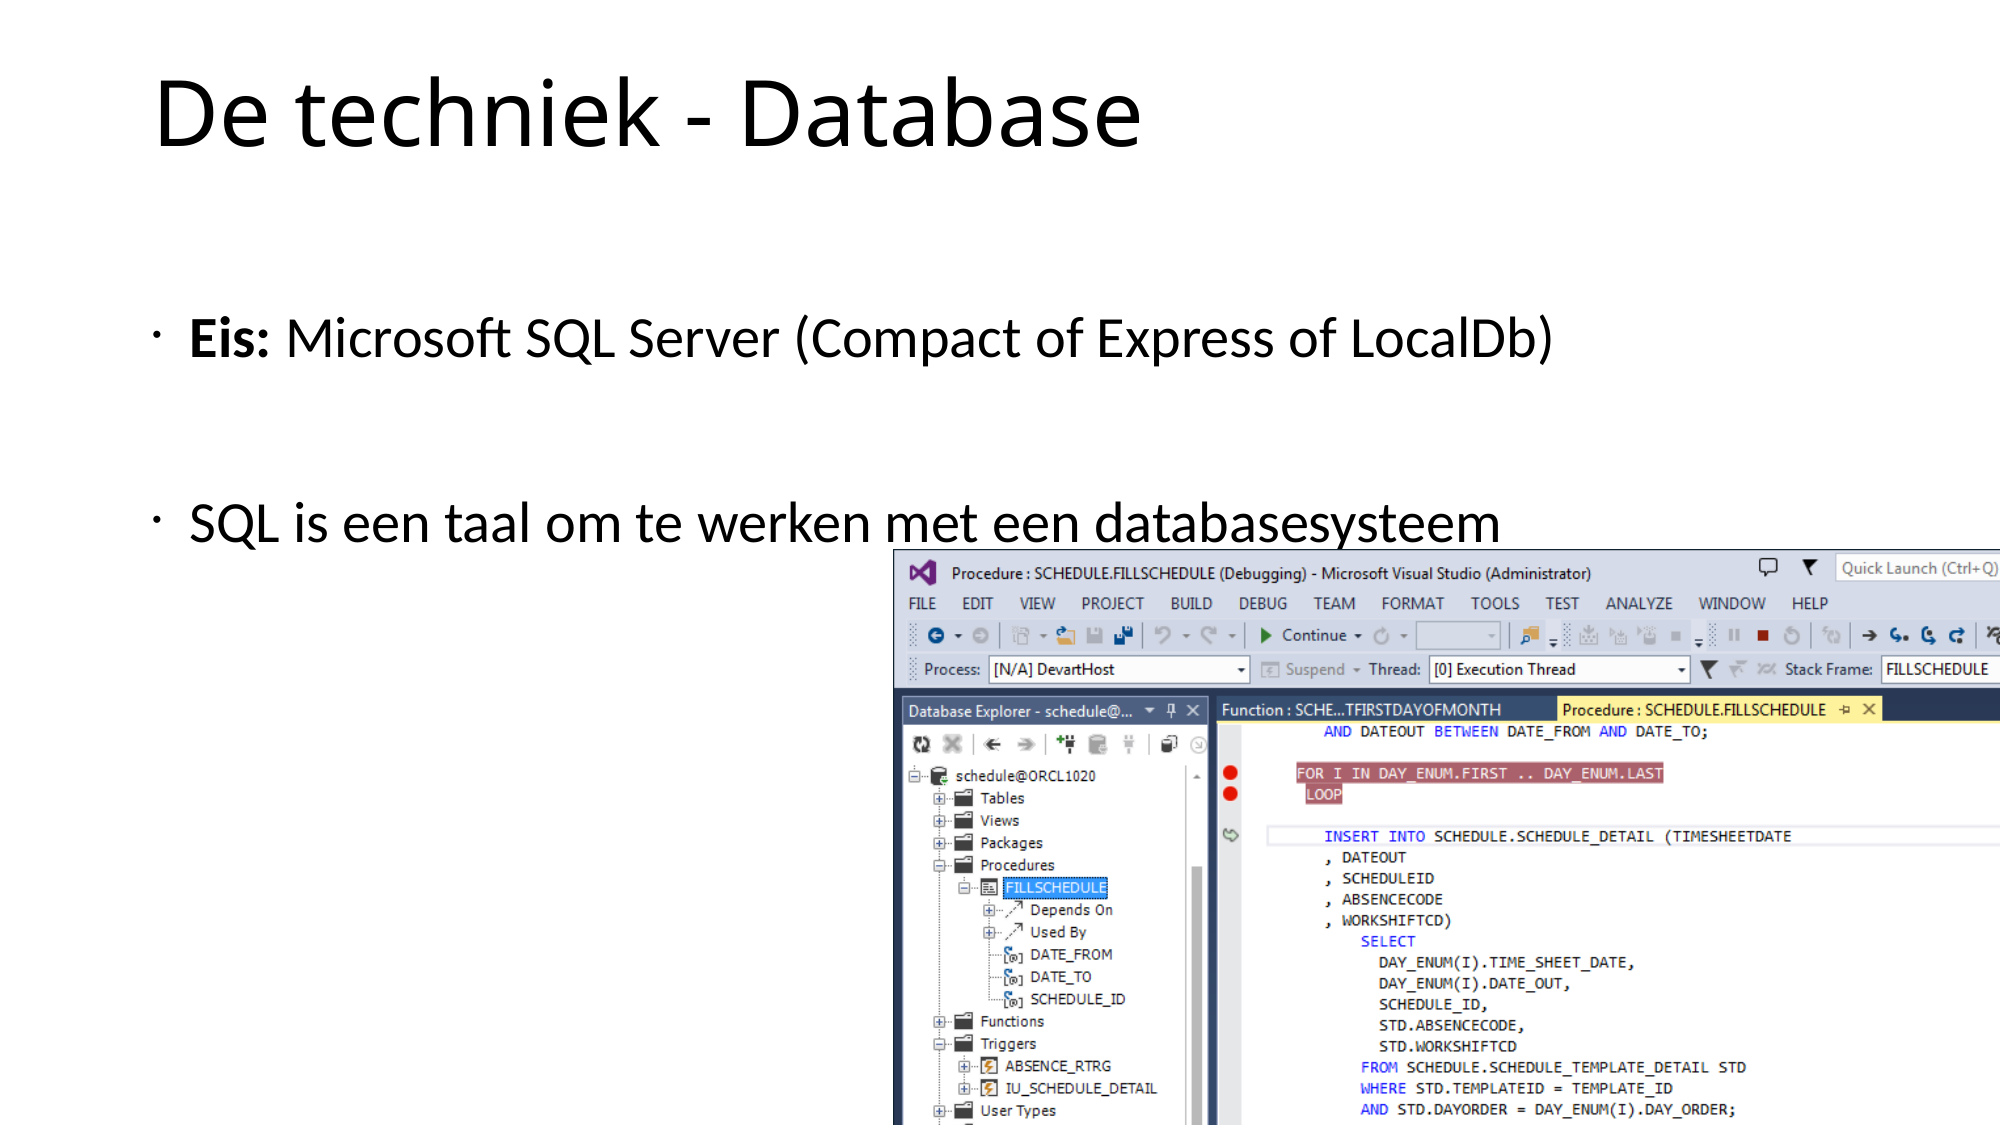

# De techniek - Database
Eis: Microsoft SQL Server (Compact of Express of LocalDb)
SQL is een taal om te werken met een databasesysteem